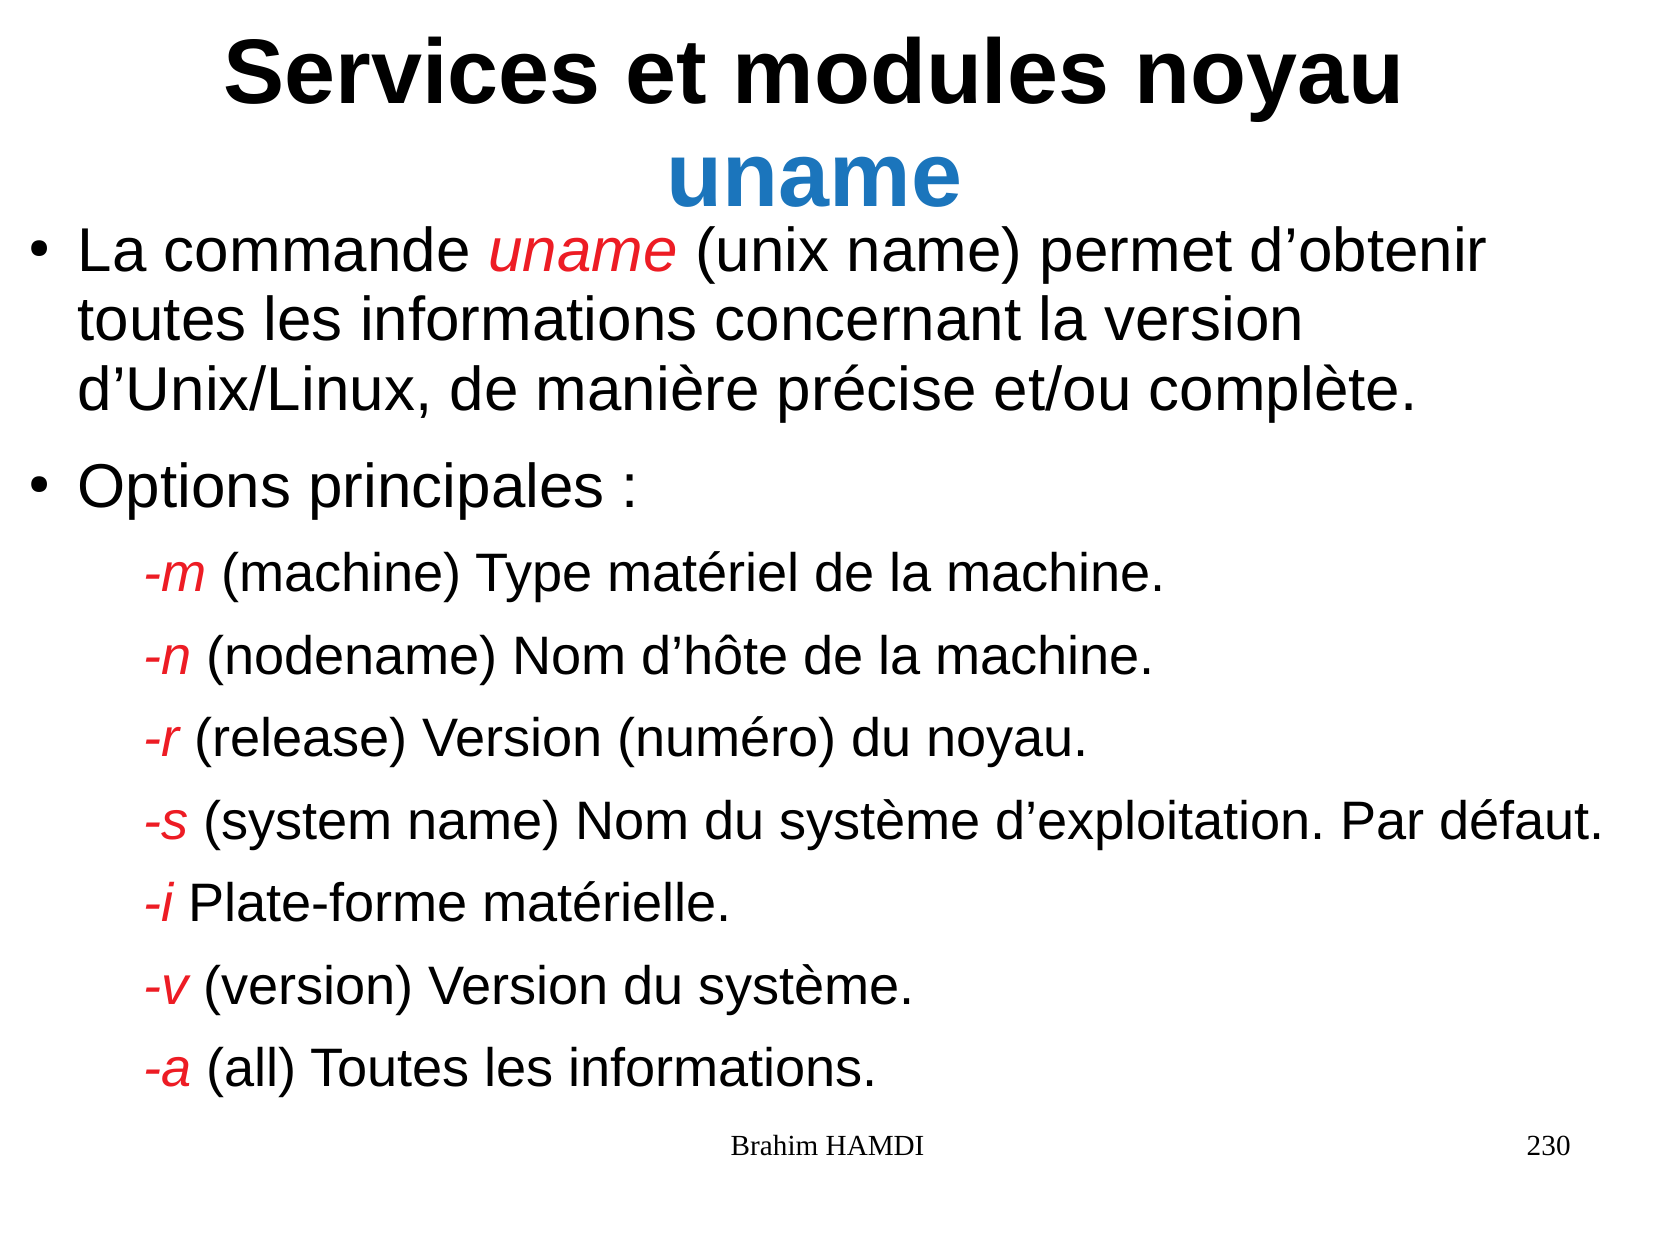

# Services et modules noyau uname
La commande uname (unix name) permet d’obtenir toutes les informations concernant la version d’Unix/Linux, de manière précise et/ou complète.
Options principales :
-m (machine) Type matériel de la machine.
-n (nodename) Nom d’hôte de la machine.
-r (release) Version (numéro) du noyau.
-s (system name) Nom du système d’exploitation. Par défaut.
-i Plate-forme matérielle.
-v (version) Version du système.
-a (all) Toutes les informations.
Brahim HAMDI
230